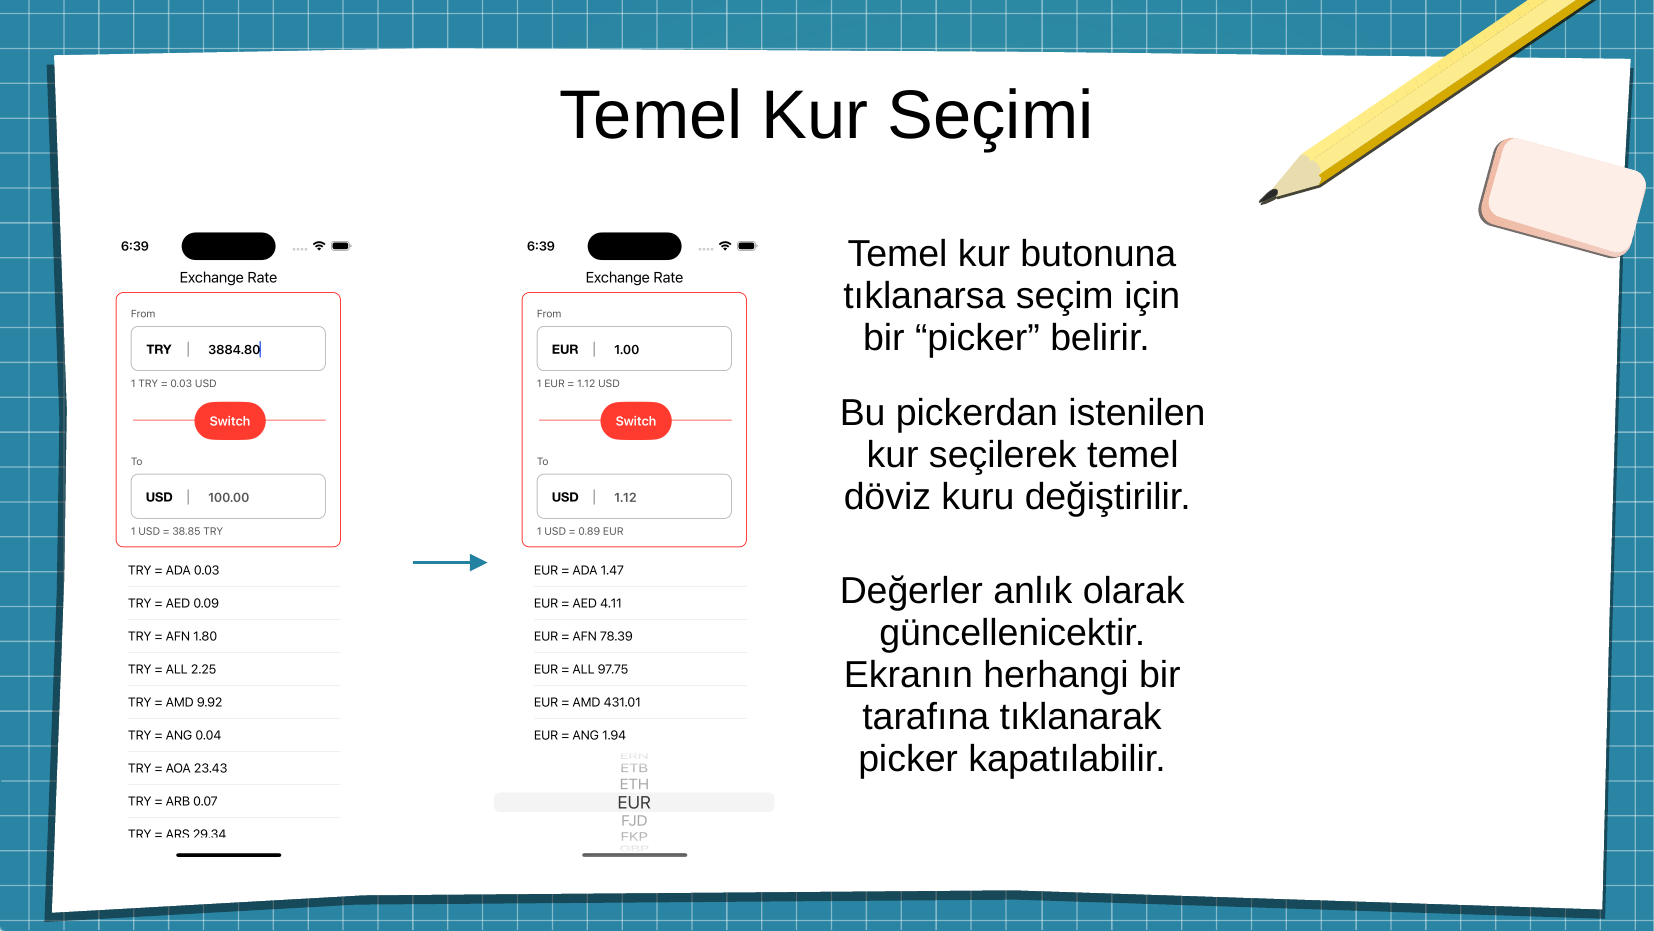

# Temel Kur Seçimi
Temel kur butonuna tıklanarsa seçim için bir “picker” belirir.
Bu pickerdan istenilen kur seçilerek temel döviz kuru değiştirilir.
Değerler anlık olarak güncellenicektir.
Ekranın herhangi bir tarafına tıklanarak picker kapatılabilir.